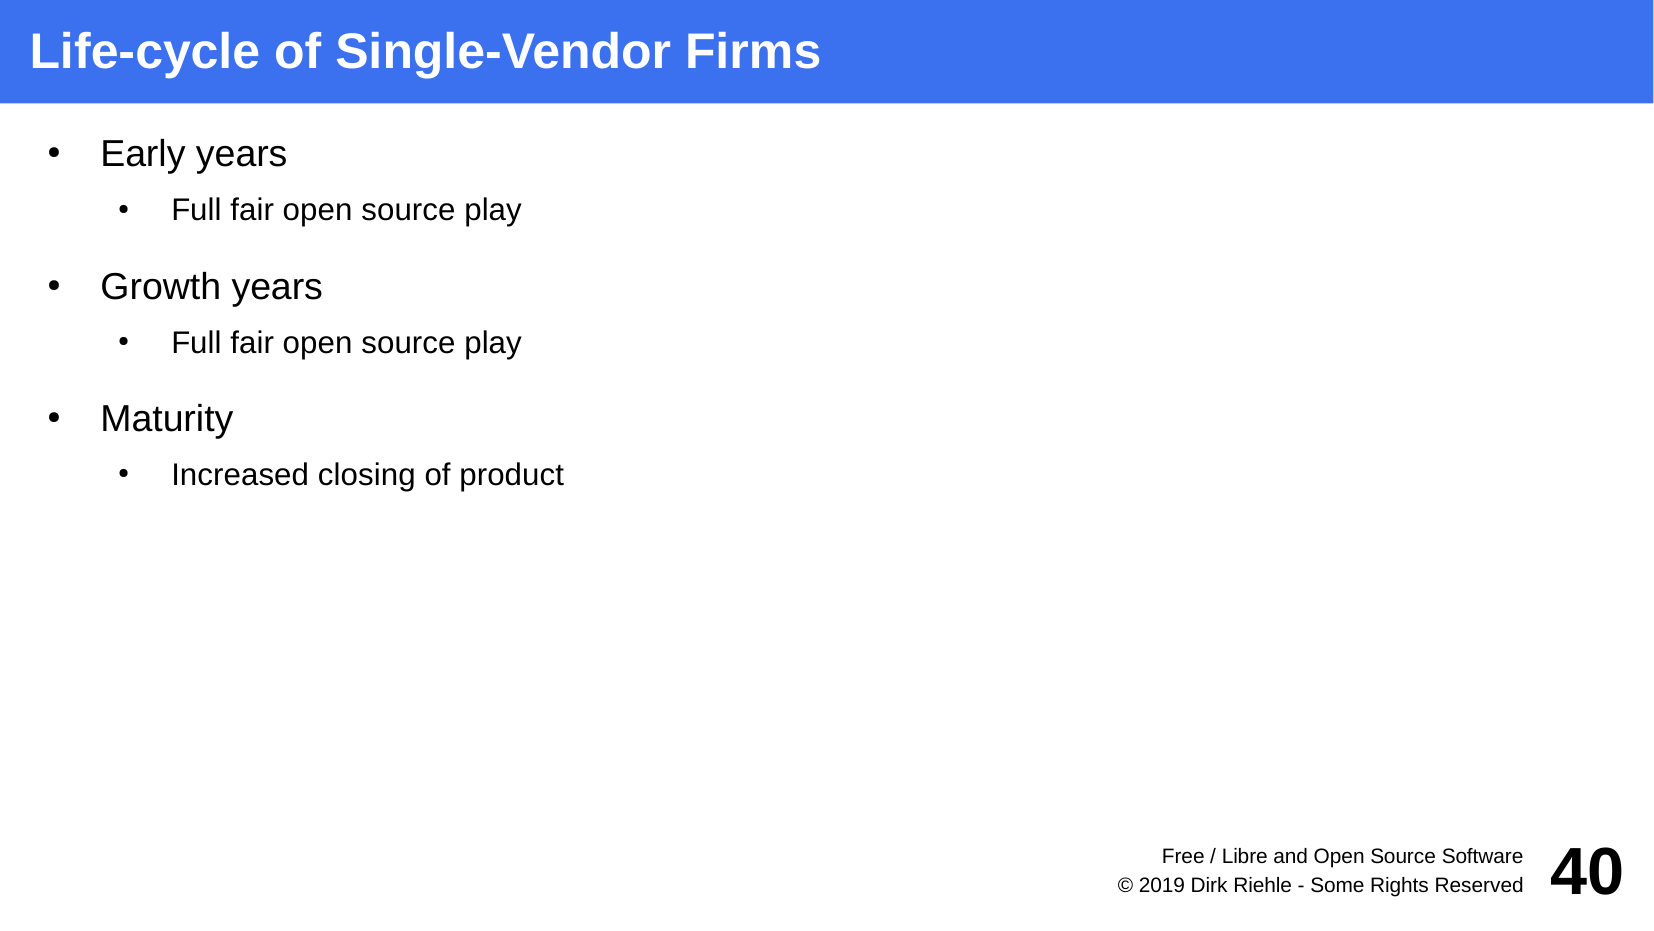

# Life-cycle of Single-Vendor Firms
Early years
Full fair open source play
Growth years
Full fair open source play
Maturity
Increased closing of product
Free / Libre and Open Source Software
40
© 2019 Dirk Riehle - Some Rights Reserved